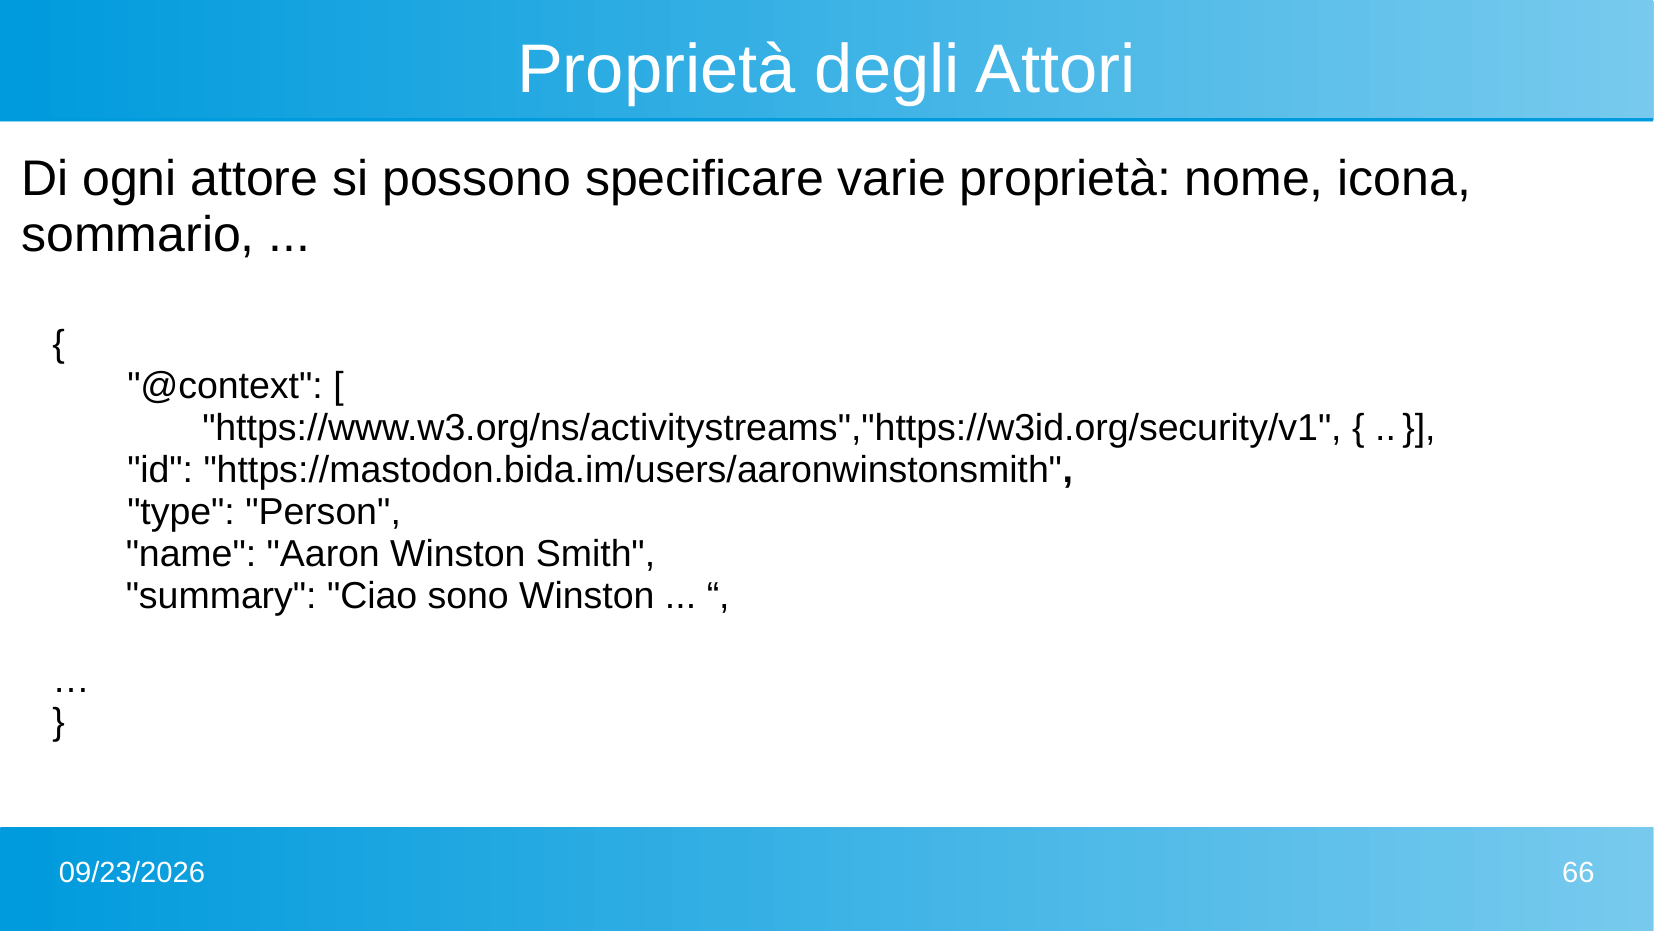

# Proprietà degli Attori
Di ogni attore si possono specificare varie proprietà: nome, icona, sommario, ...
{
	"@context": [
		"https://www.w3.org/ns/activitystreams","https://w3id.org/security/v1", { ..	}],
	"id": "https://mastodon.bida.im/users/aaronwinstonsmith",
	"type": "Person",
 "name": "Aaron Winston Smith",
 "summary": "Ciao sono Winston ... “,
…
}
66